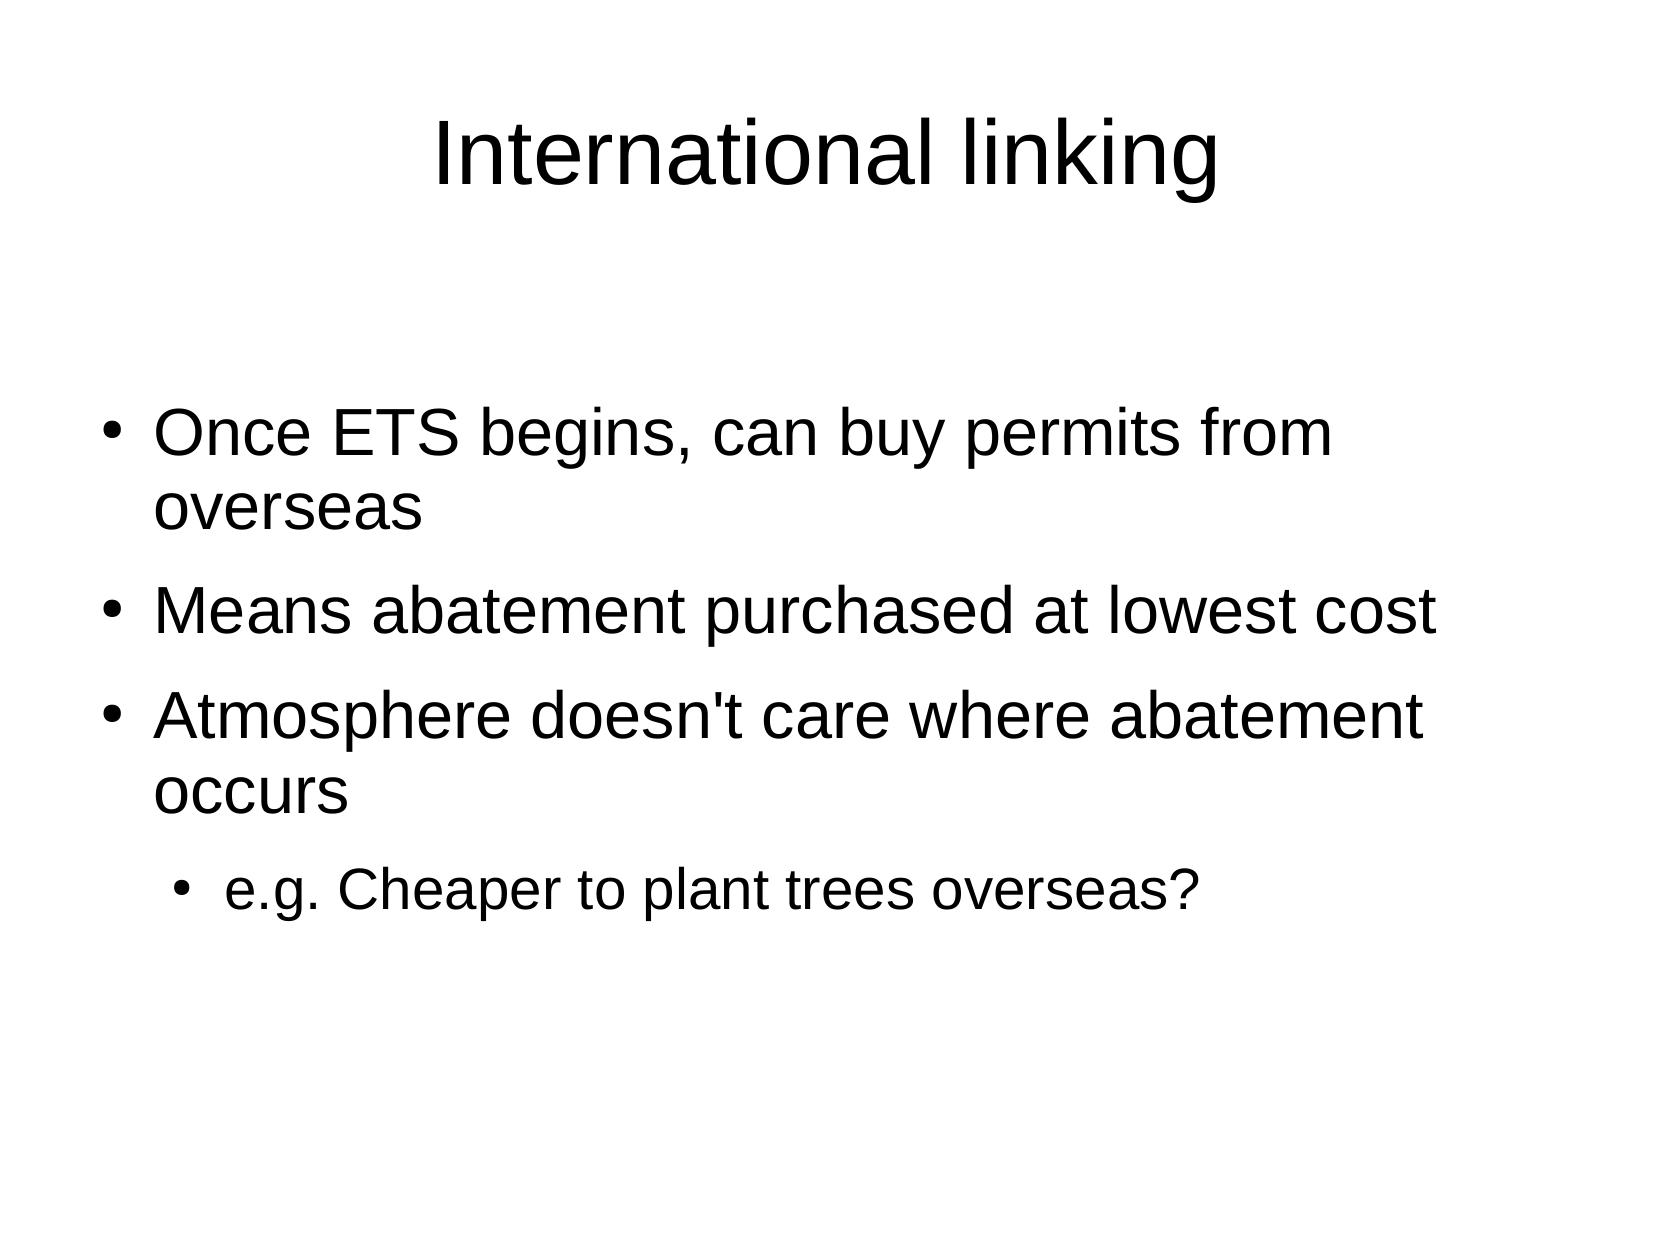

# International linking
Once ETS begins, can buy permits from overseas
Means abatement purchased at lowest cost
Atmosphere doesn't care where abatement occurs
e.g. Cheaper to plant trees overseas?